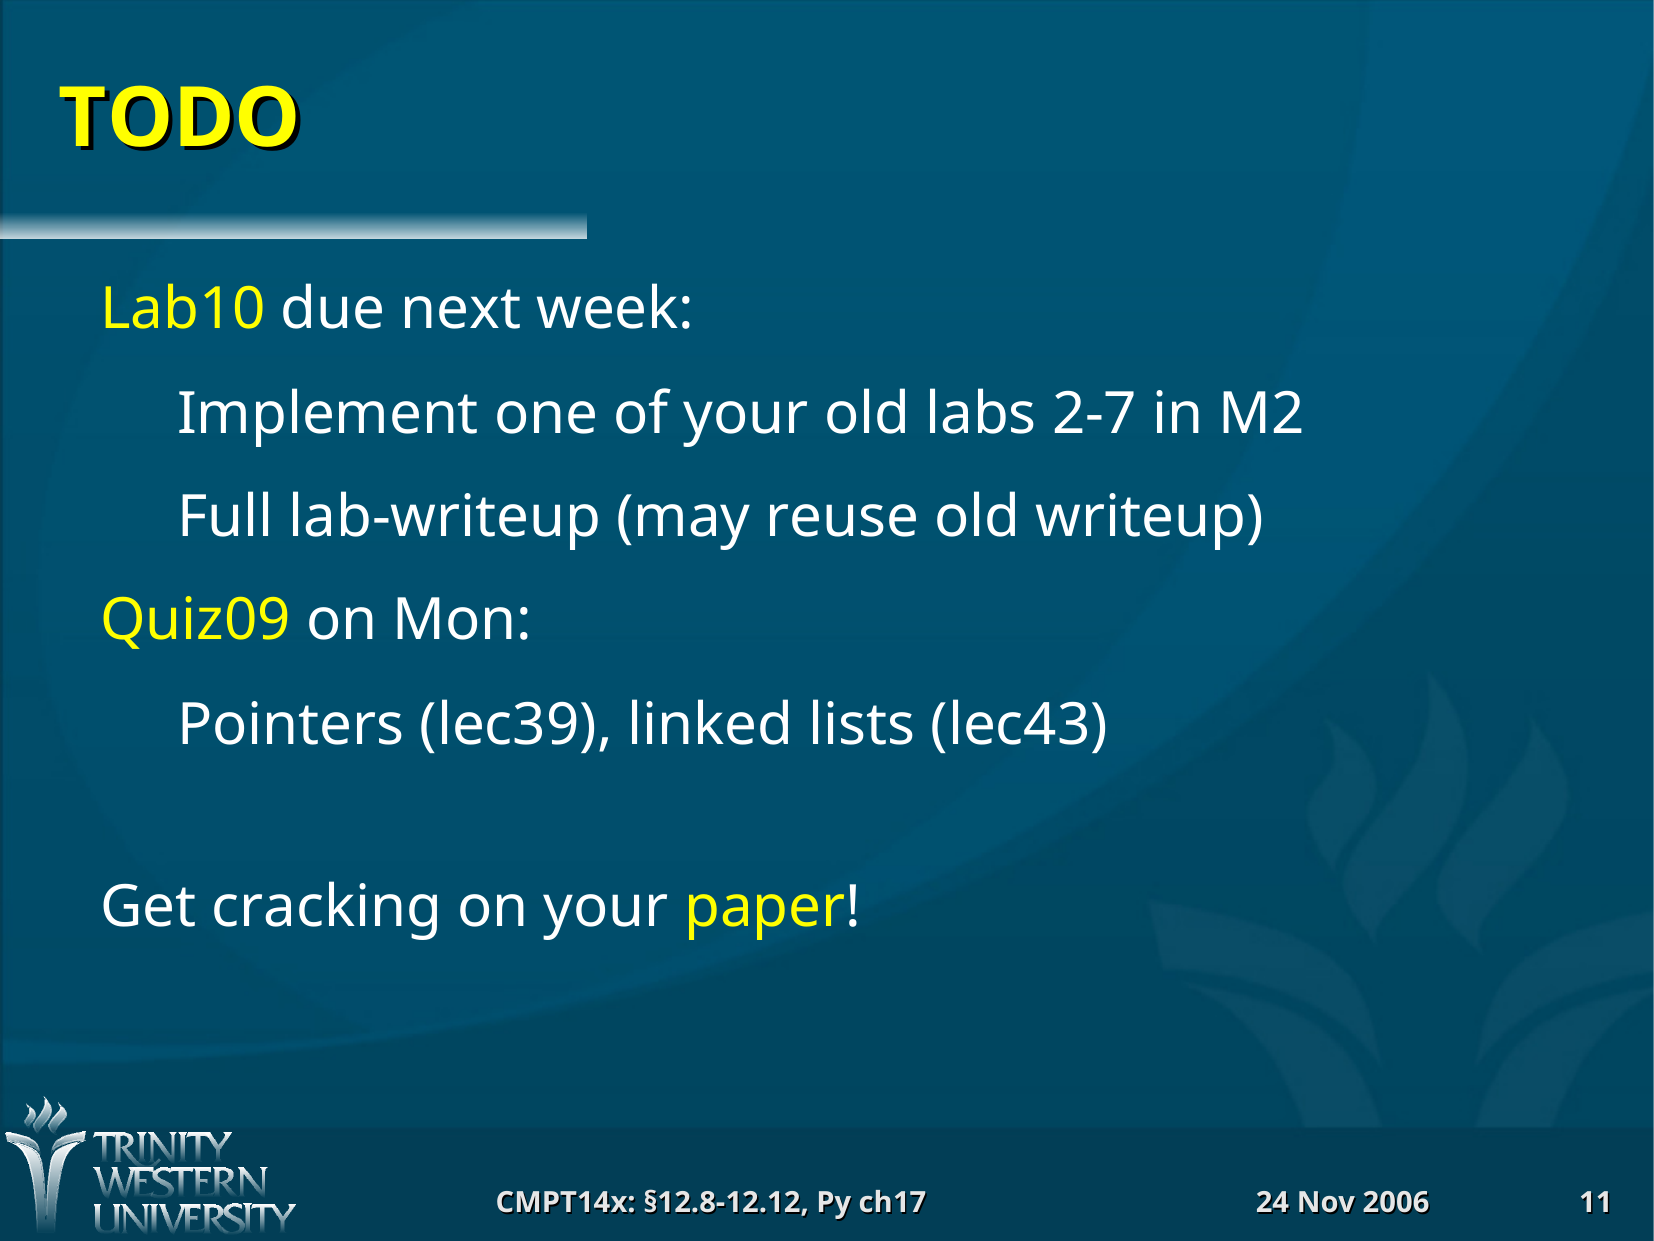

# TODO
Lab10 due next week:
Implement one of your old labs 2-7 in M2
Full lab-writeup (may reuse old writeup)
Quiz09 on Mon:
Pointers (lec39), linked lists (lec43)
Get cracking on your paper!
CMPT14x: §12.8-12.12, Py ch17
24 Nov 2006
11